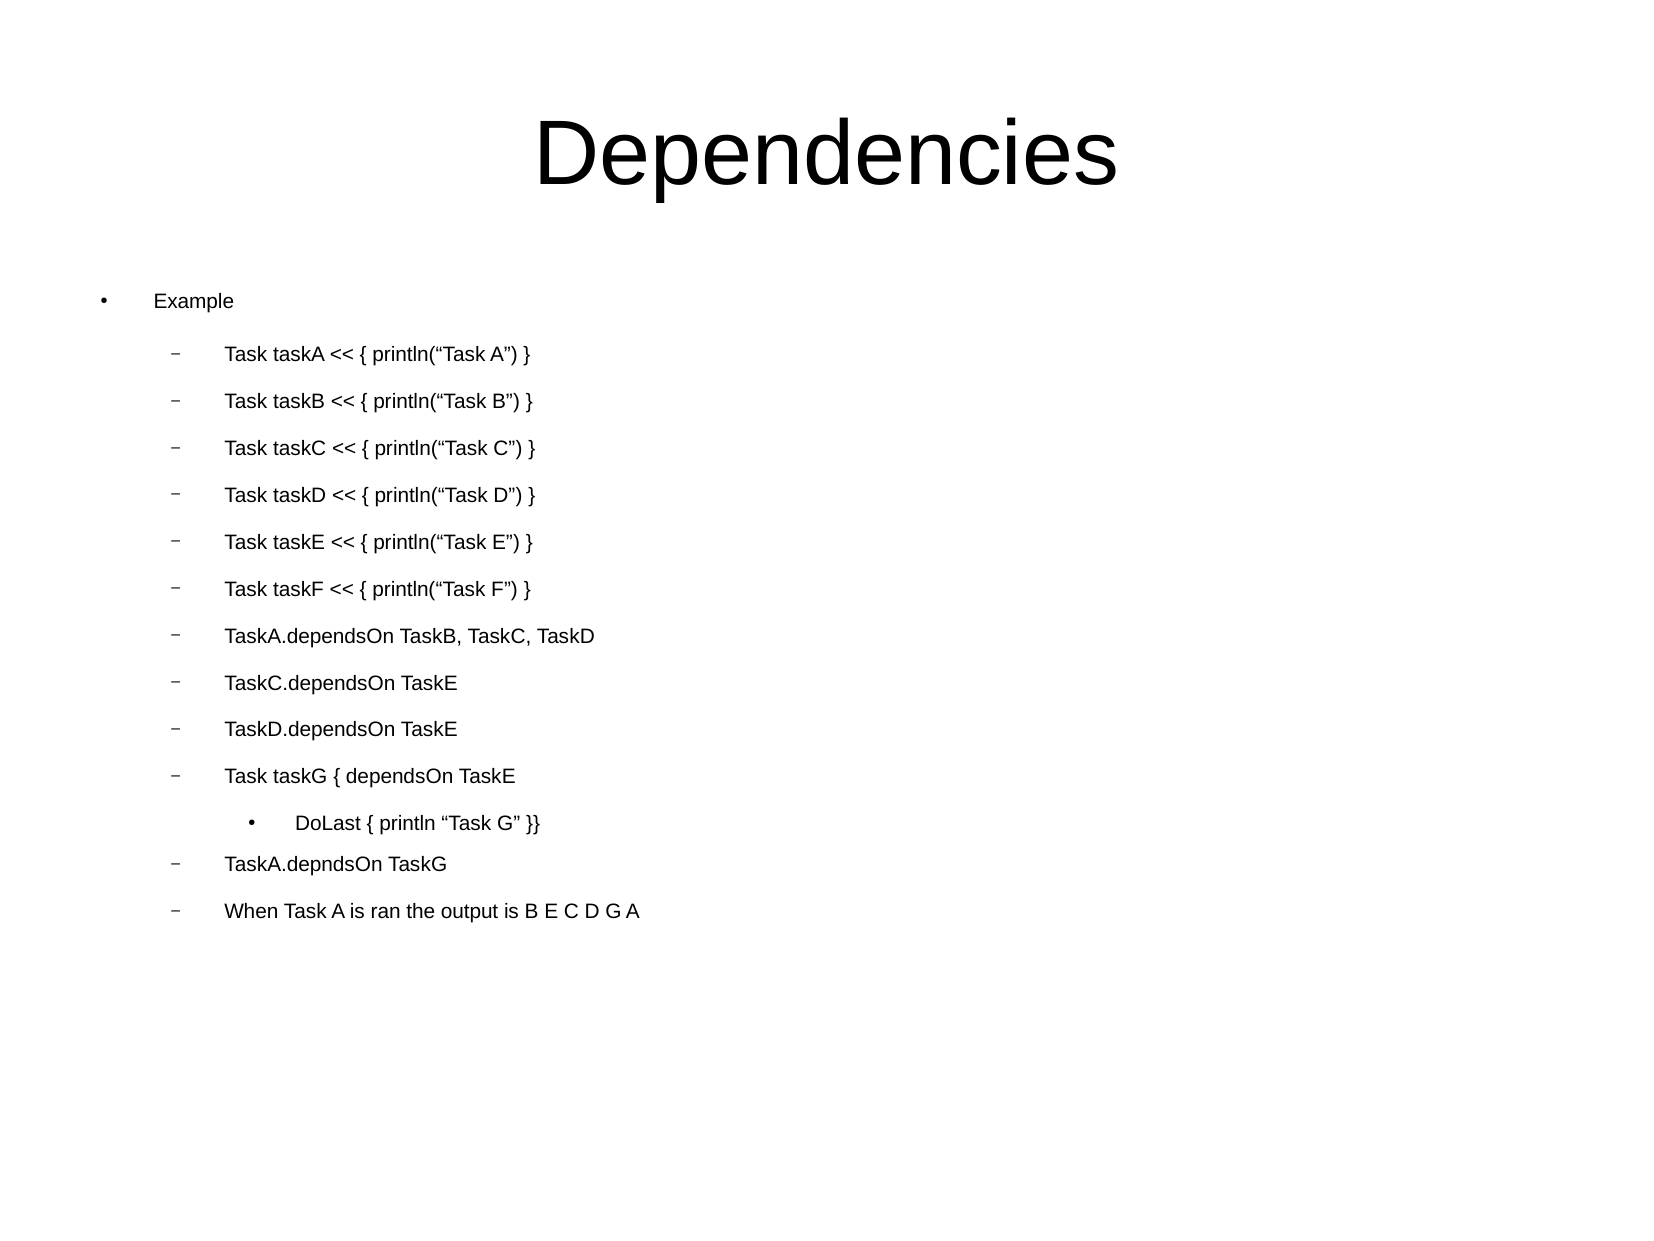

# Dependencies
Example
Task taskA << { println(“Task A”) }
Task taskB << { println(“Task B”) }
Task taskC << { println(“Task C”) }
Task taskD << { println(“Task D”) }
Task taskE << { println(“Task E”) }
Task taskF << { println(“Task F”) }
TaskA.dependsOn TaskB, TaskC, TaskD
TaskC.dependsOn TaskE
TaskD.dependsOn TaskE
Task taskG { dependsOn TaskE
DoLast { println “Task G” }}
TaskA.depndsOn TaskG
When Task A is ran the output is B E C D G A